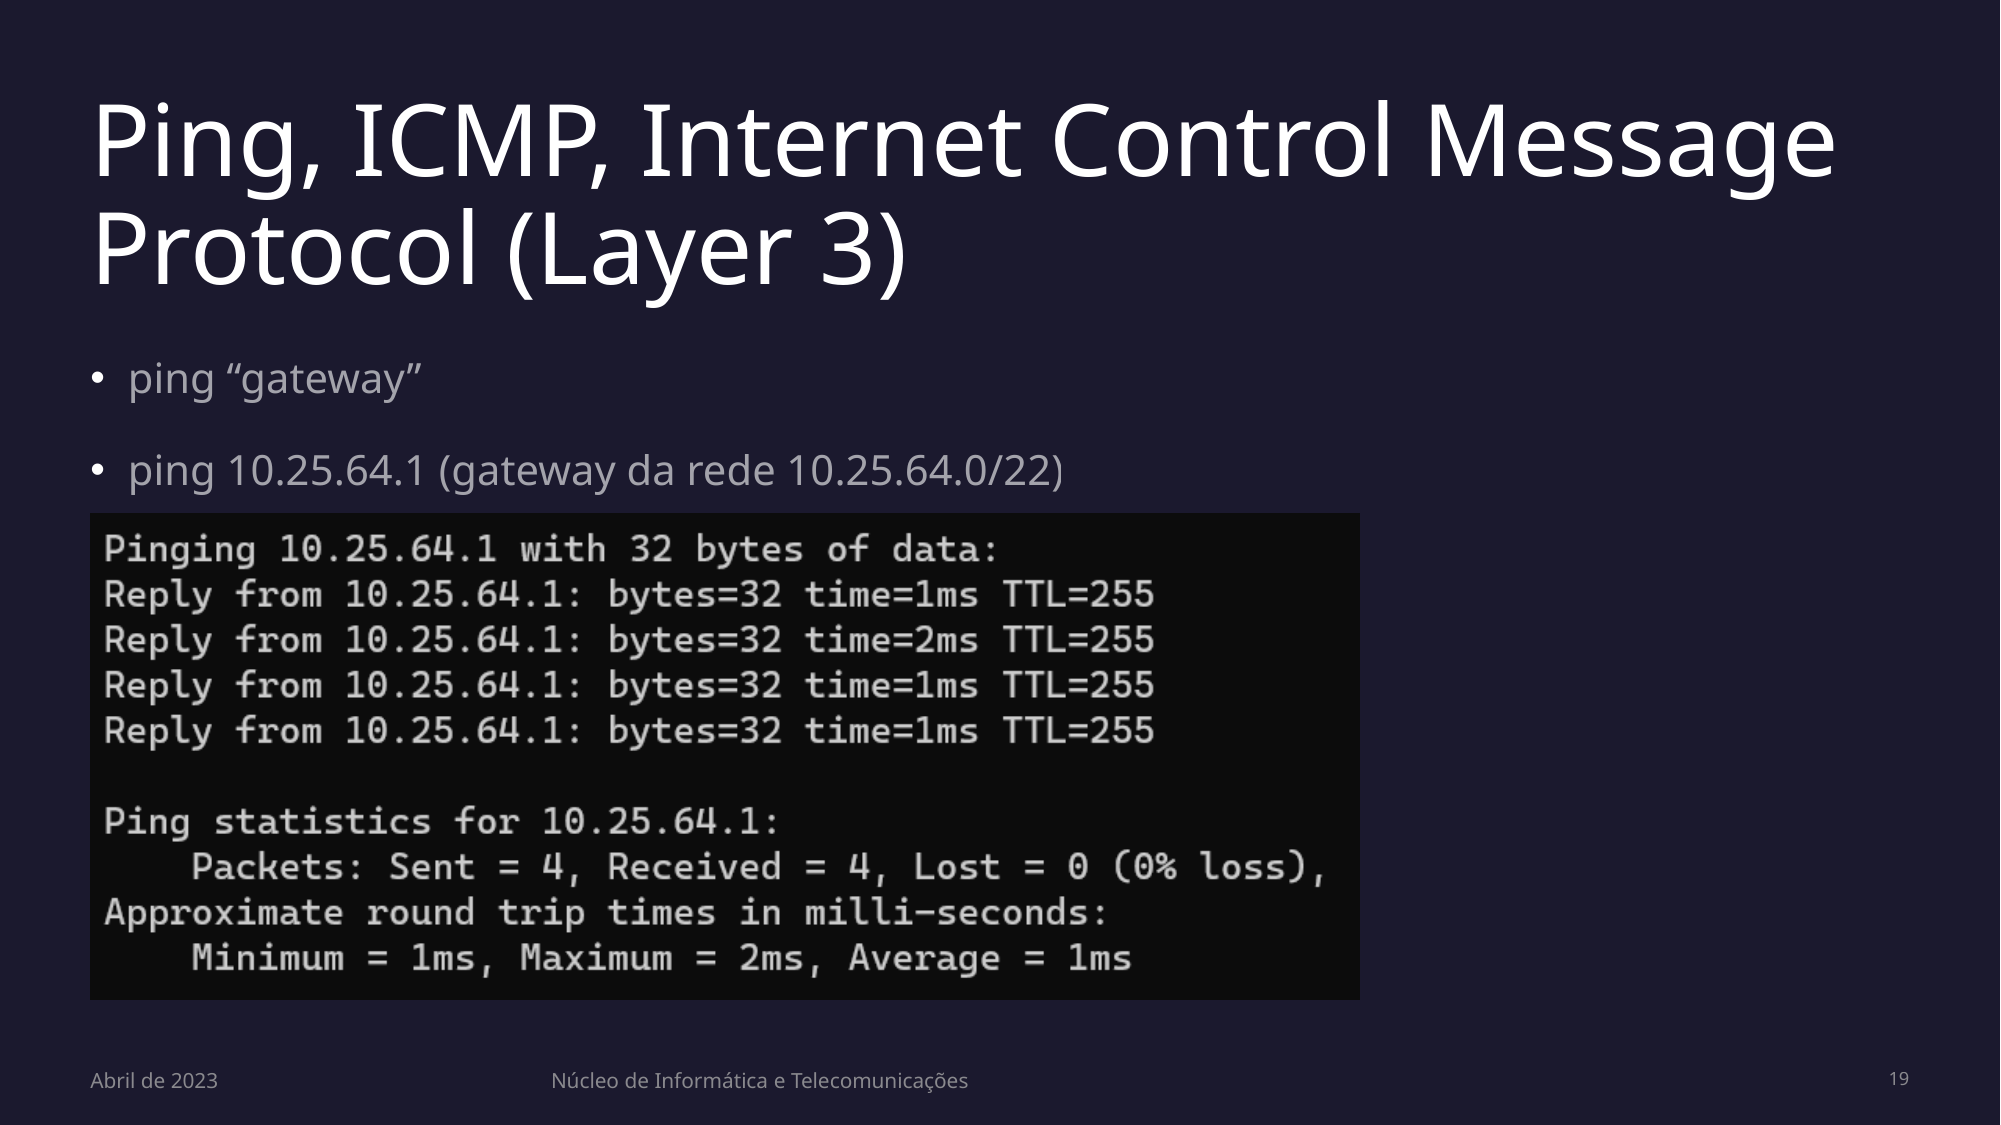

# Ping, ICMP, Internet Control Message Protocol (Layer 3)
ping “gateway”
ping 10.25.64.1 (gateway da rede 10.25.64.0/22)
Abril de 2023
Núcleo de Informática e Telecomunicações